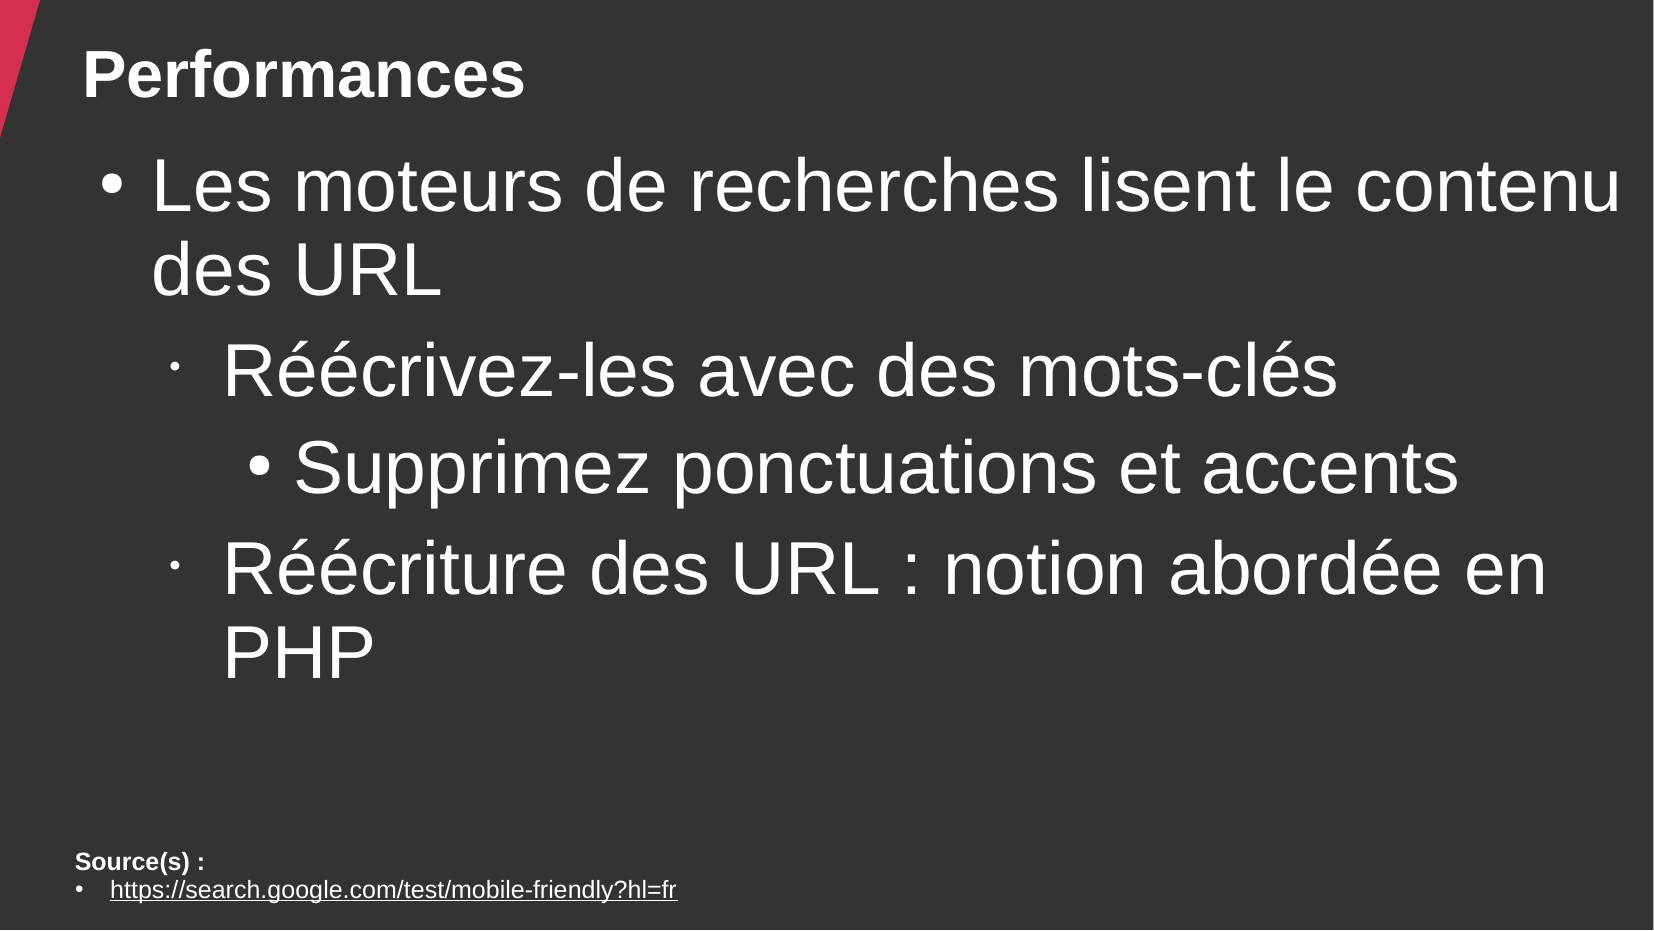

# Performances
Les moteurs de recherches lisent le contenu des URL
Réécrivez-les avec des mots-clés
Supprimez ponctuations et accents
Réécriture des URL : notion abordée en PHP
Source(s) :
https://search.google.com/test/mobile-friendly?hl=fr